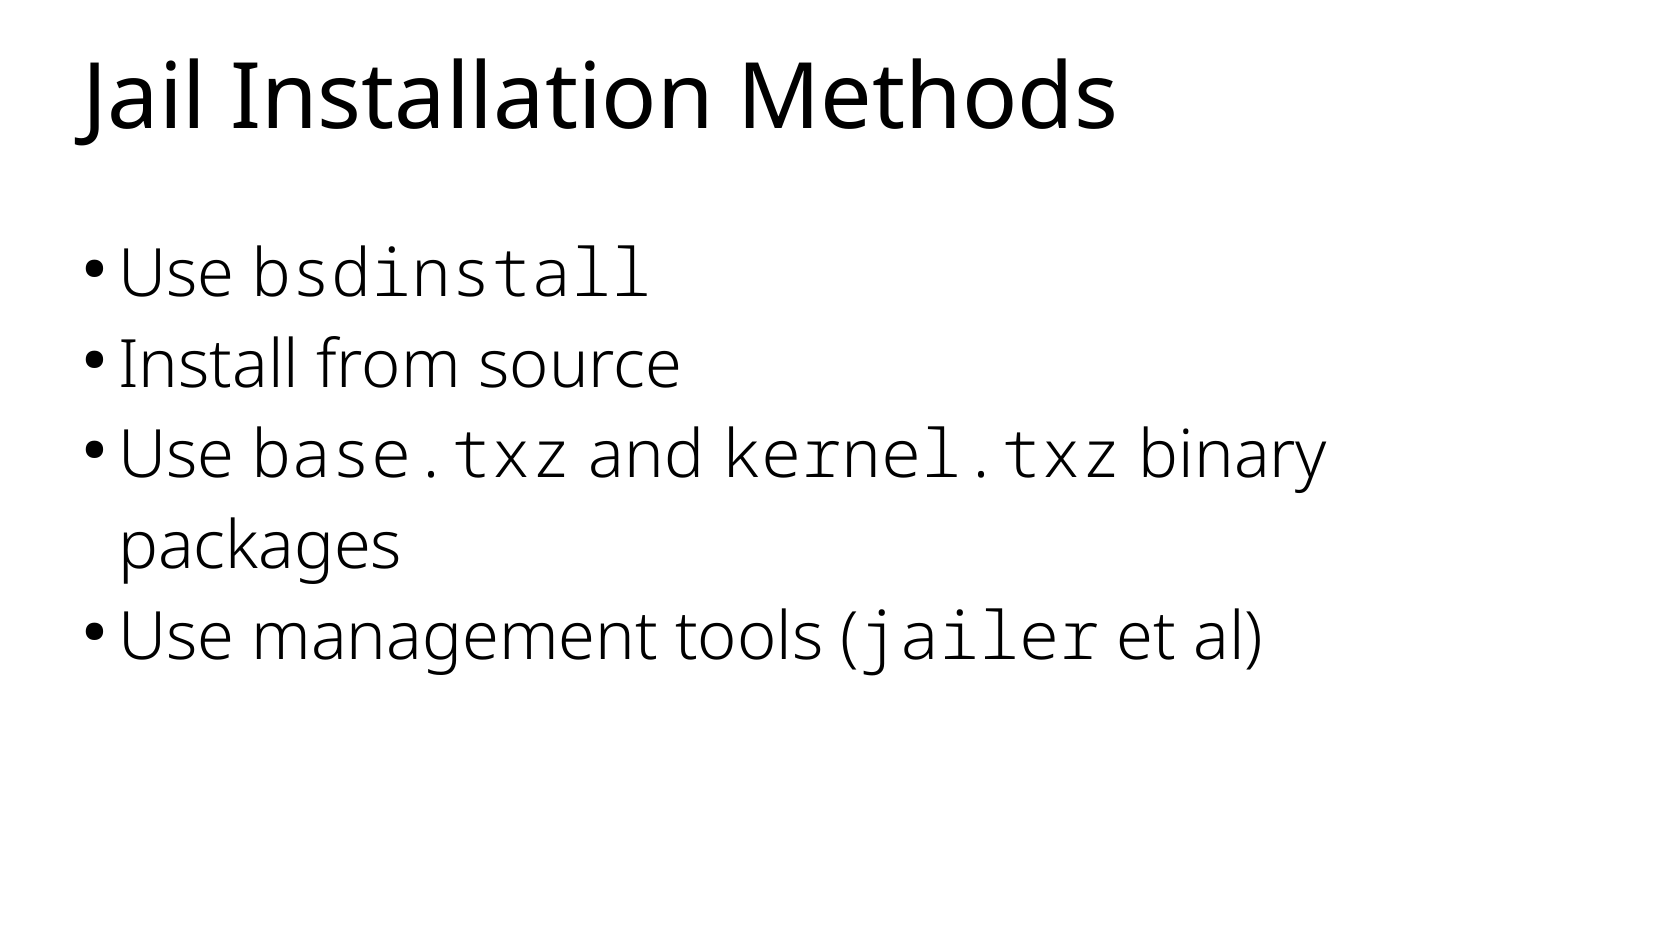

# Jail Installation Methods
Use bsdinstall
Install from source
Use base.txz and kernel.txz binary packages
Use management tools (jailer et al)